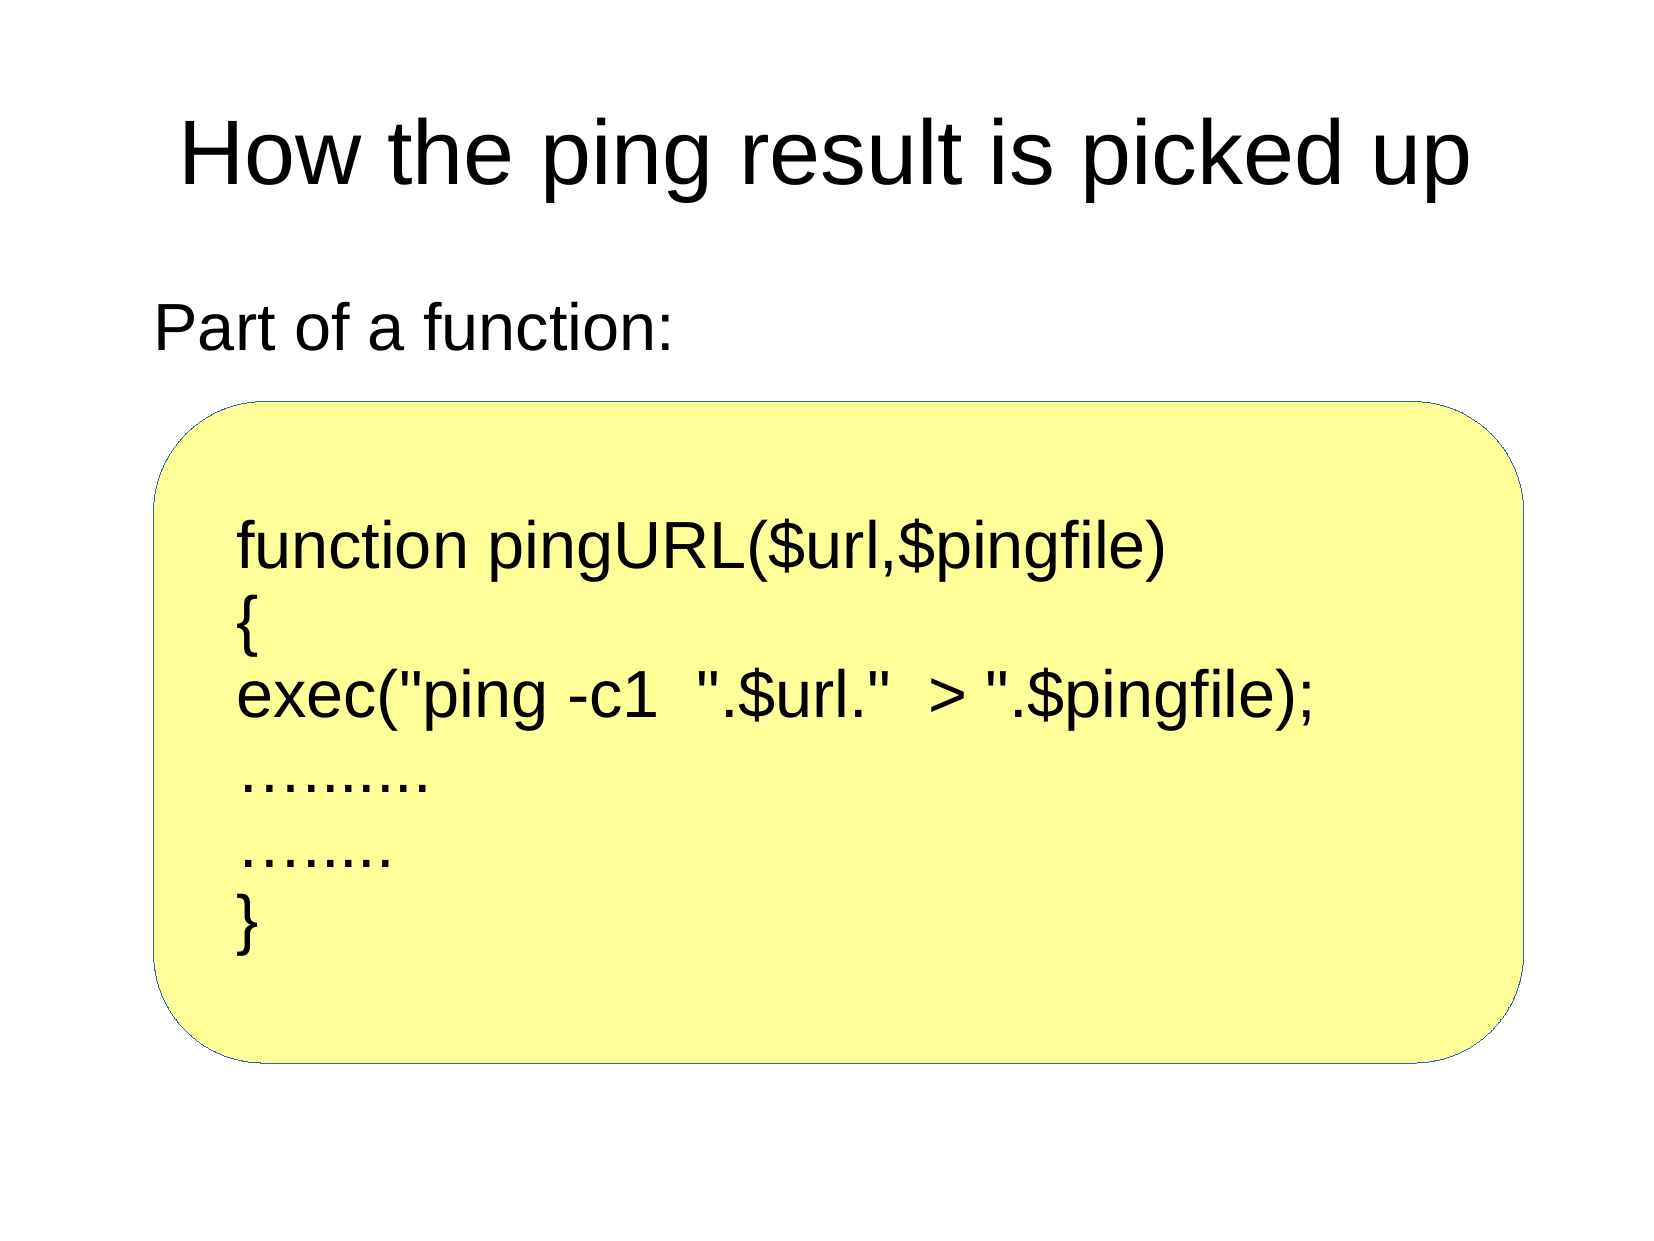

# How the ping result is picked up
Part of a function:
function pingURL($url,$pingfile)
{
exec("ping -c1 ".$url." > ".$pingfile);
….......
….....
}